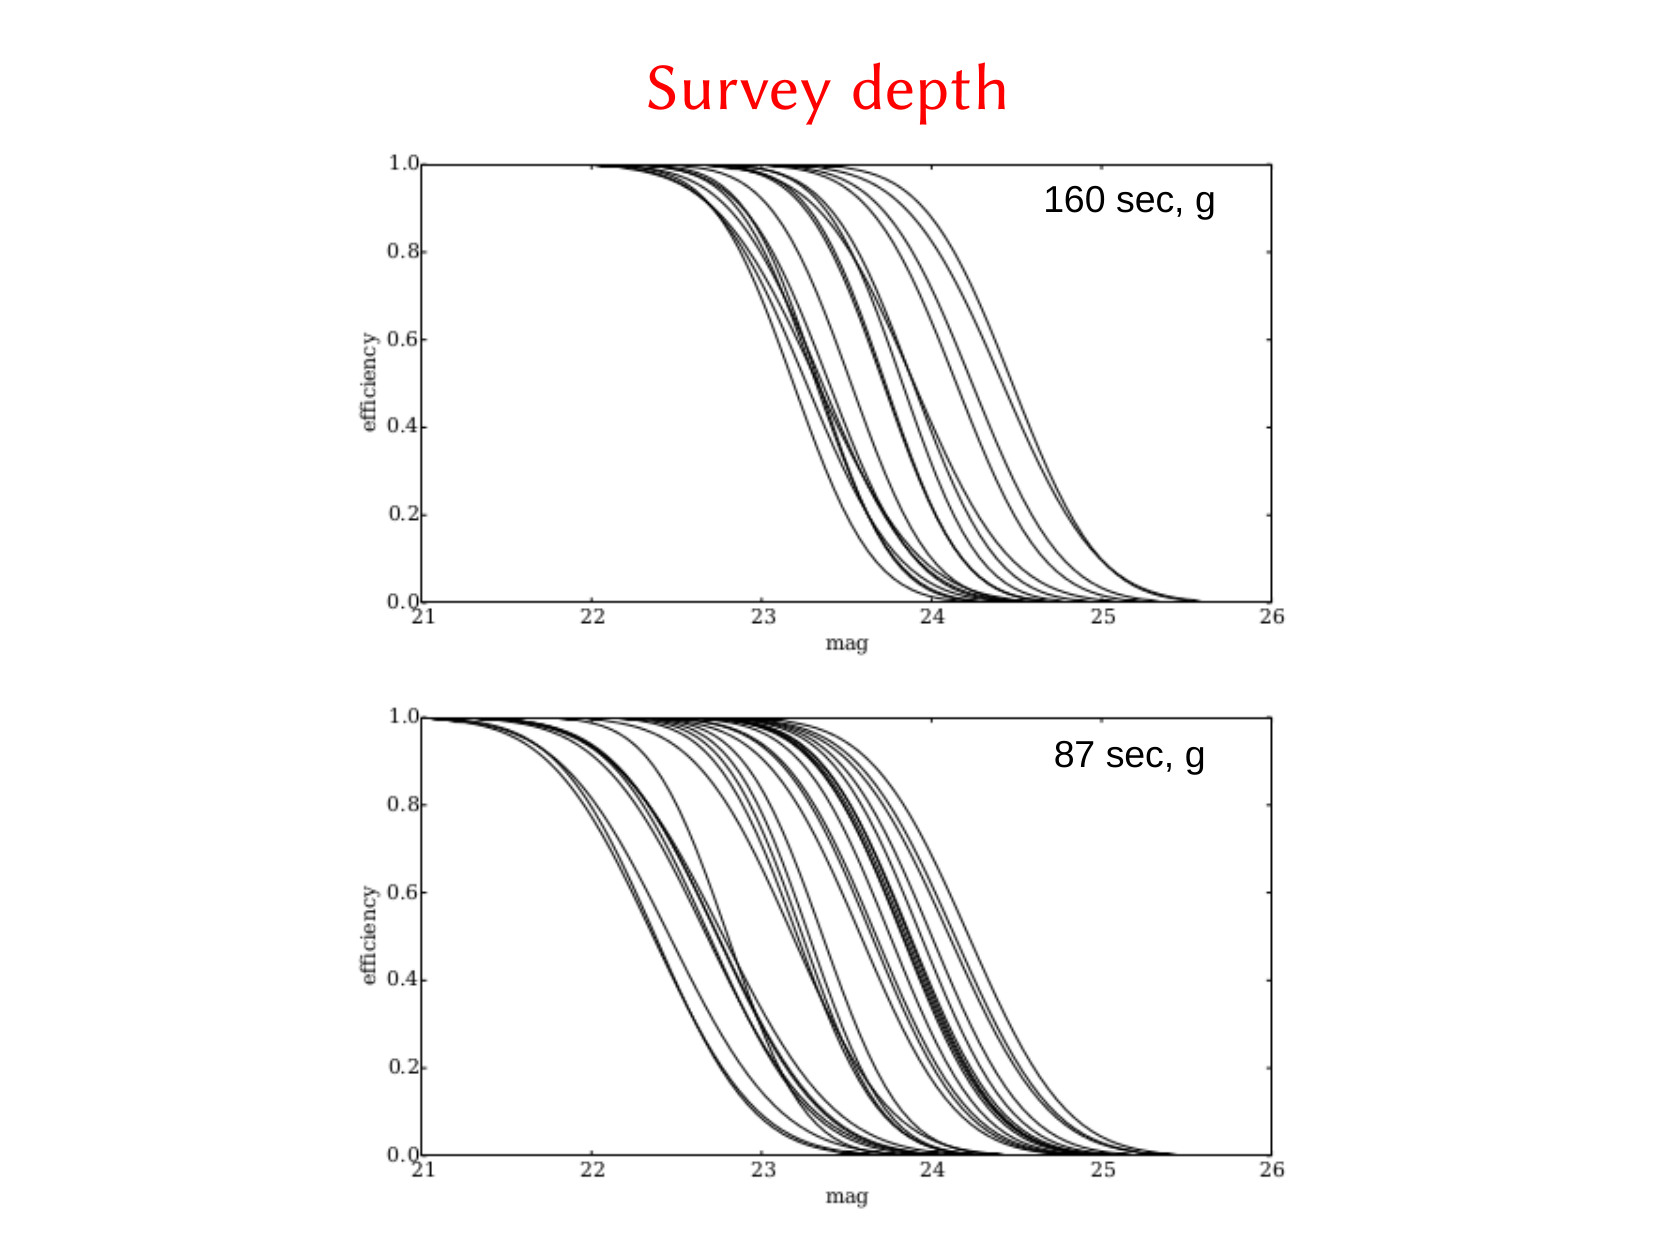

Survey depth
160 sec, g
87 sec, g